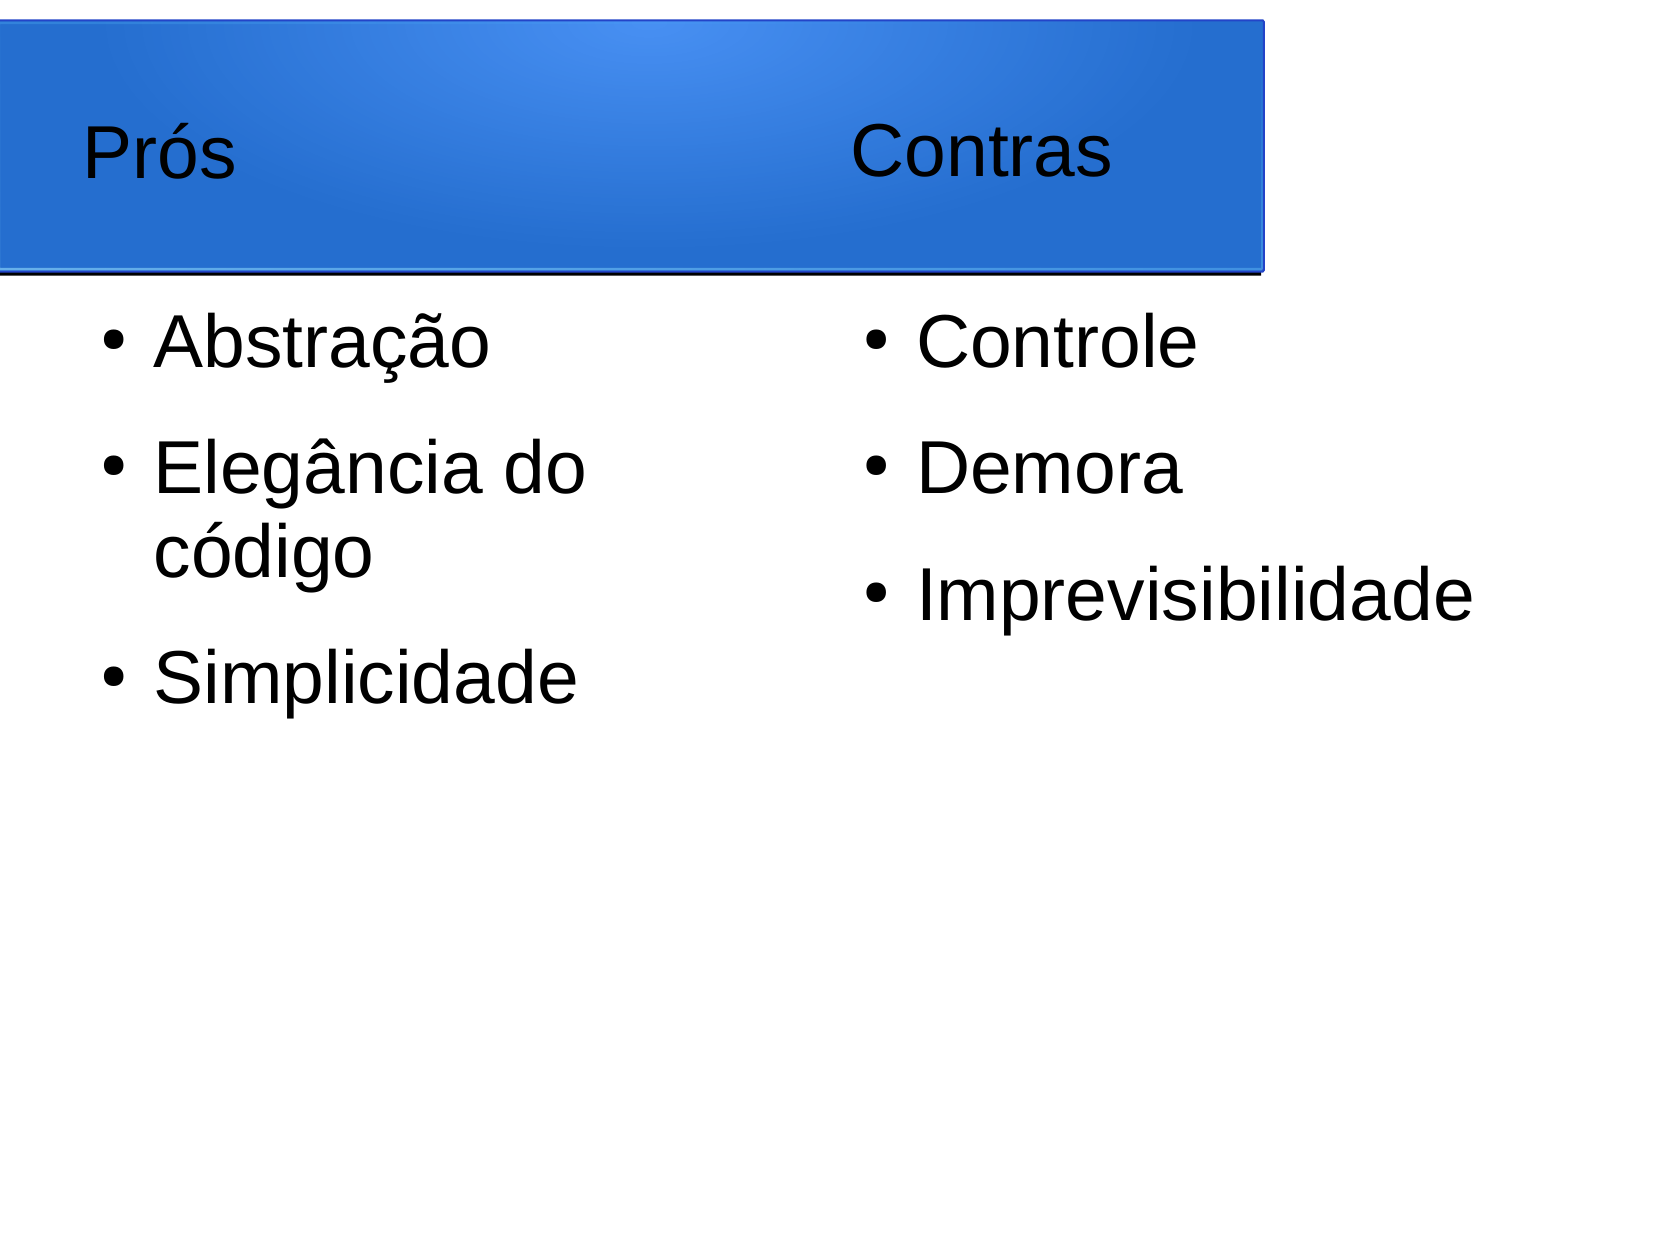

Contras
# Prós
Abstração
Elegância do código
Simplicidade
Controle
Demora
Imprevisibilidade